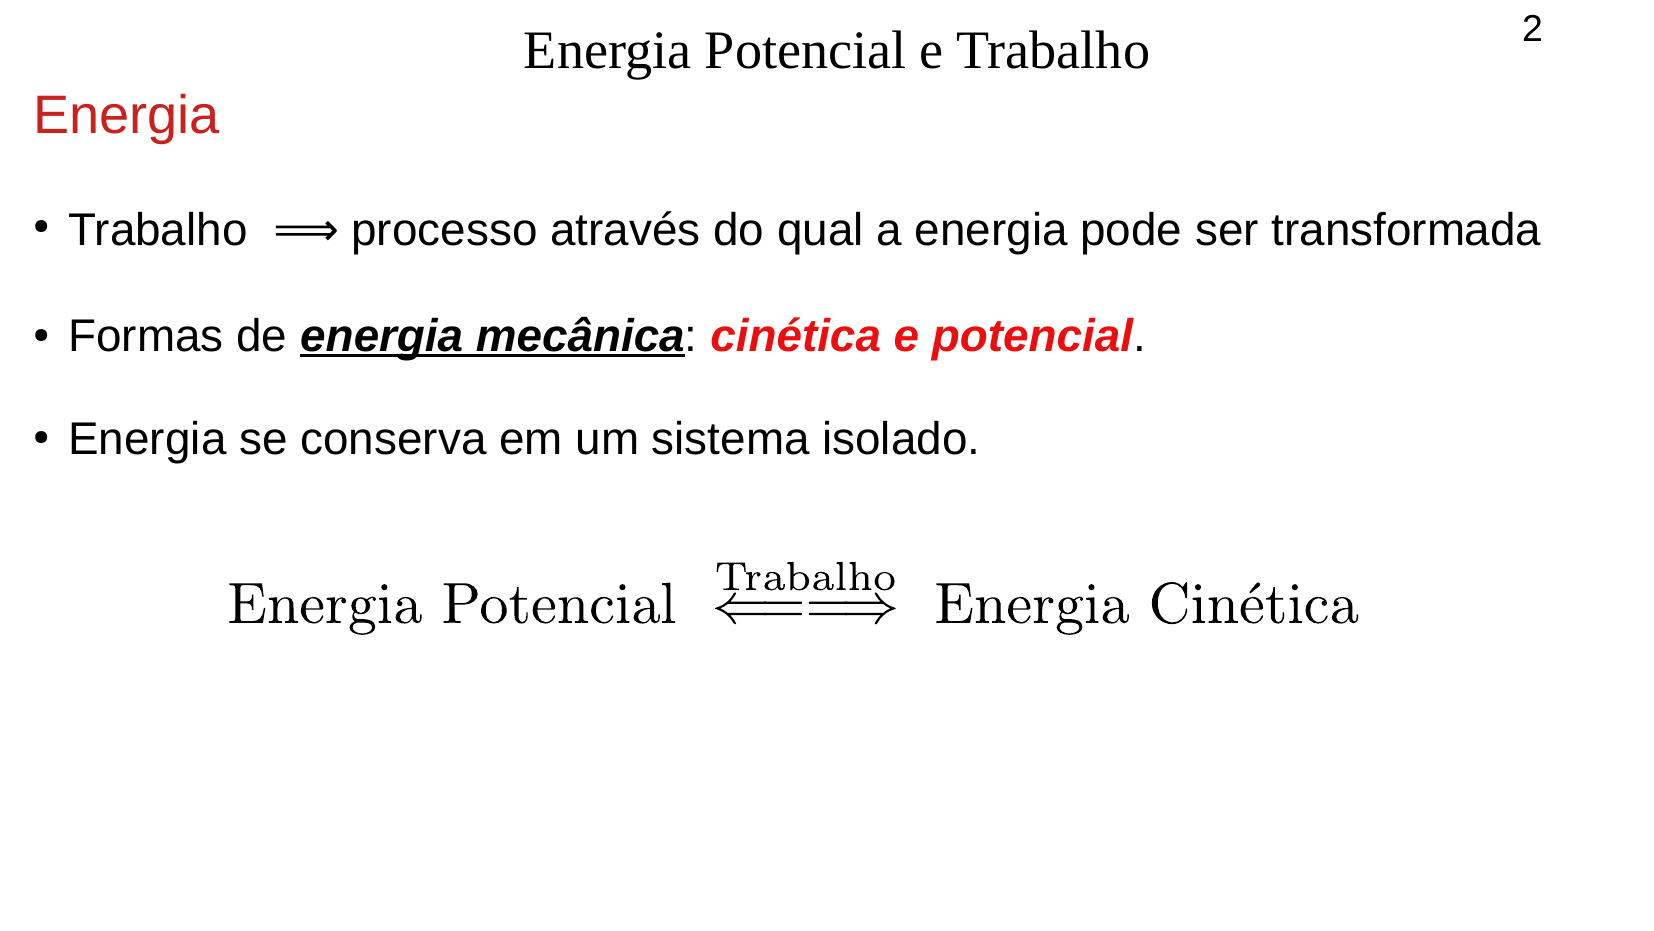

Energia Potencial e Trabalho
Energia
Trabalho ⟹ processo através do qual a energia pode ser transformada
Formas de energia mecânica: cinética e potencial.
Energia se conserva em um sistema isolado.